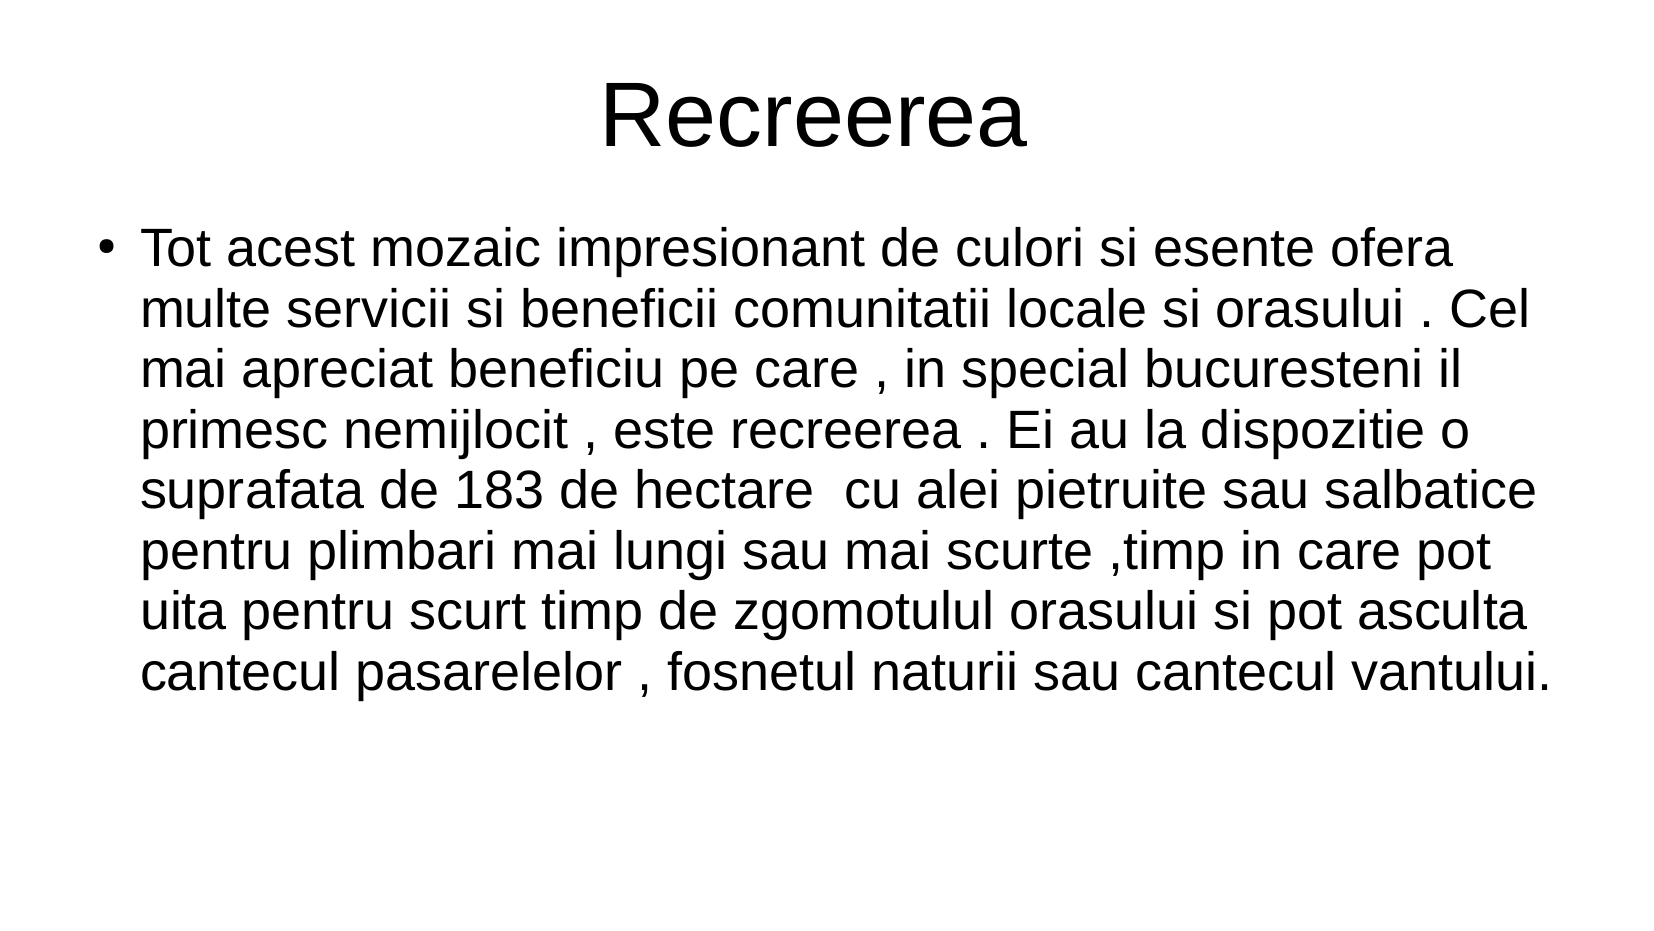

# Recreerea
Tot acest mozaic impresionant de culori si esente ofera multe servicii si beneficii comunitatii locale si orasului . Cel mai apreciat beneficiu pe care , in special bucuresteni il primesc nemijlocit , este recreerea . Ei au la dispozitie o suprafata de 183 de hectare cu alei pietruite sau salbatice pentru plimbari mai lungi sau mai scurte ,timp in care pot uita pentru scurt timp de zgomotulul orasului si pot asculta cantecul pasarelelor , fosnetul naturii sau cantecul vantului.